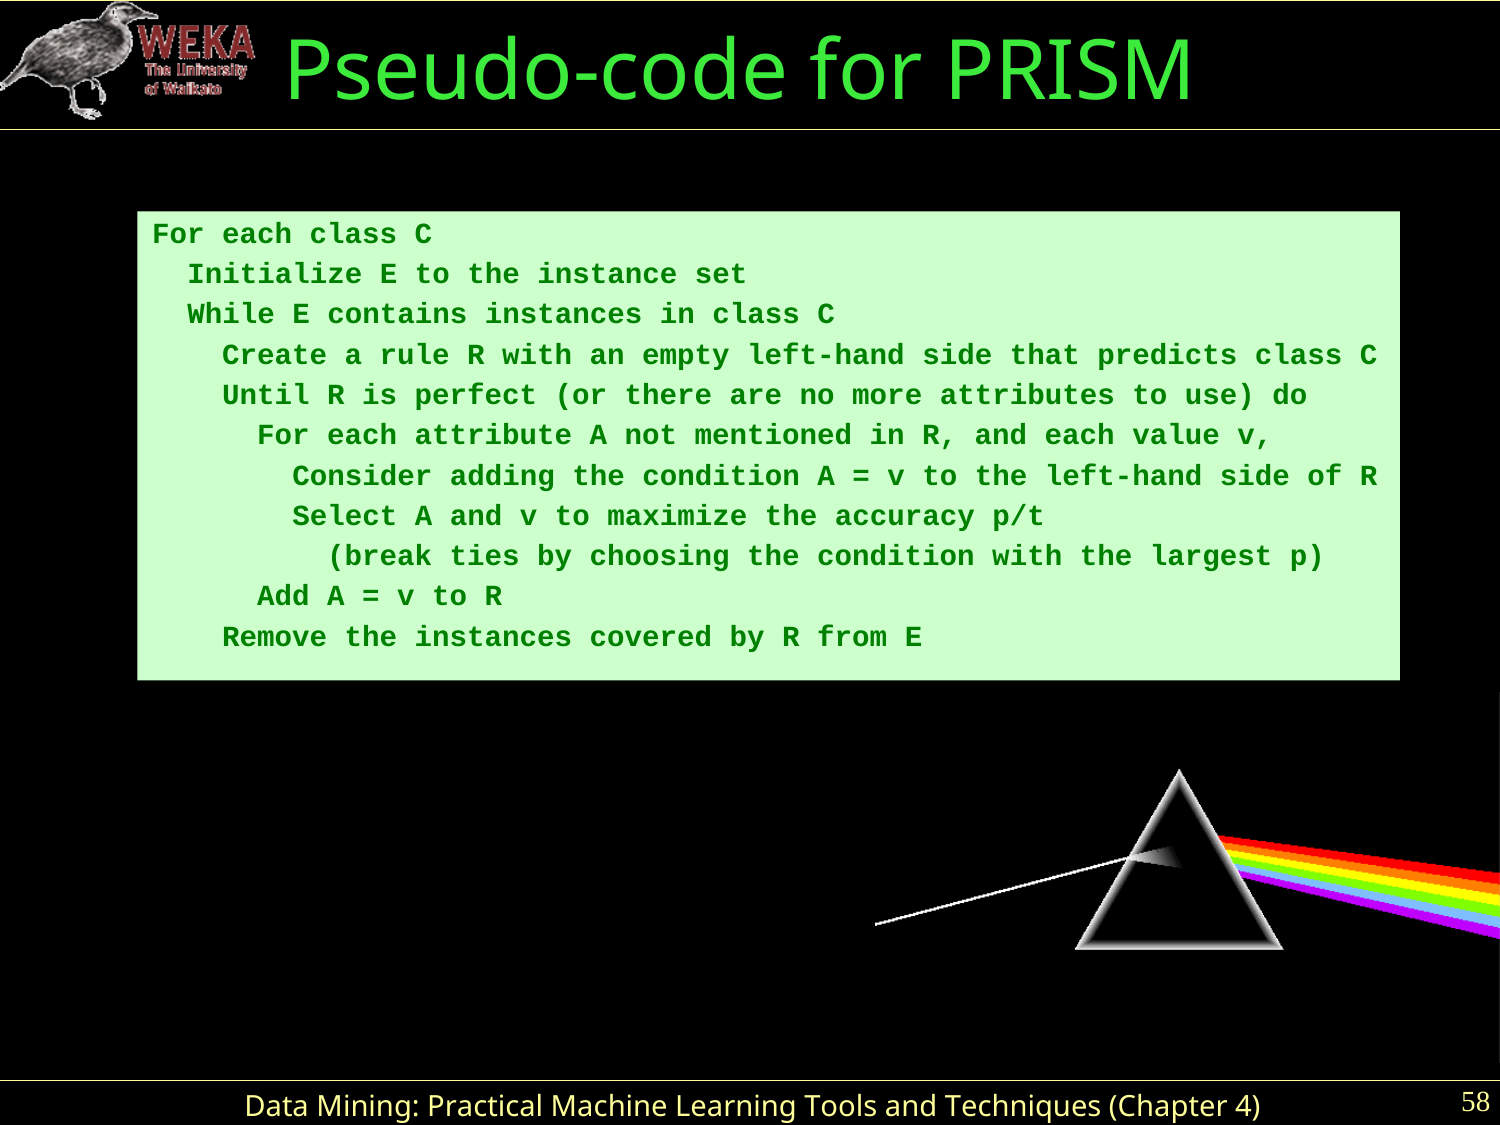

# Pseudo-code for PRISM
For each class C
 Initialize E to the instance set
 While E contains instances in class C
 Create a rule R with an empty left-hand side that predicts class C
 Until R is perfect (or there are no more attributes to use) do
 For each attribute A not mentioned in R, and each value v,
 Consider adding the condition A = v to the left-hand side of R
 Select A and v to maximize the accuracy p/t
 (break ties by choosing the condition with the largest p)
 Add A = v to R
 Remove the instances covered by R from E
Data Mining: Practical Machine Learning Tools and Techniques (Chapter 4)
58